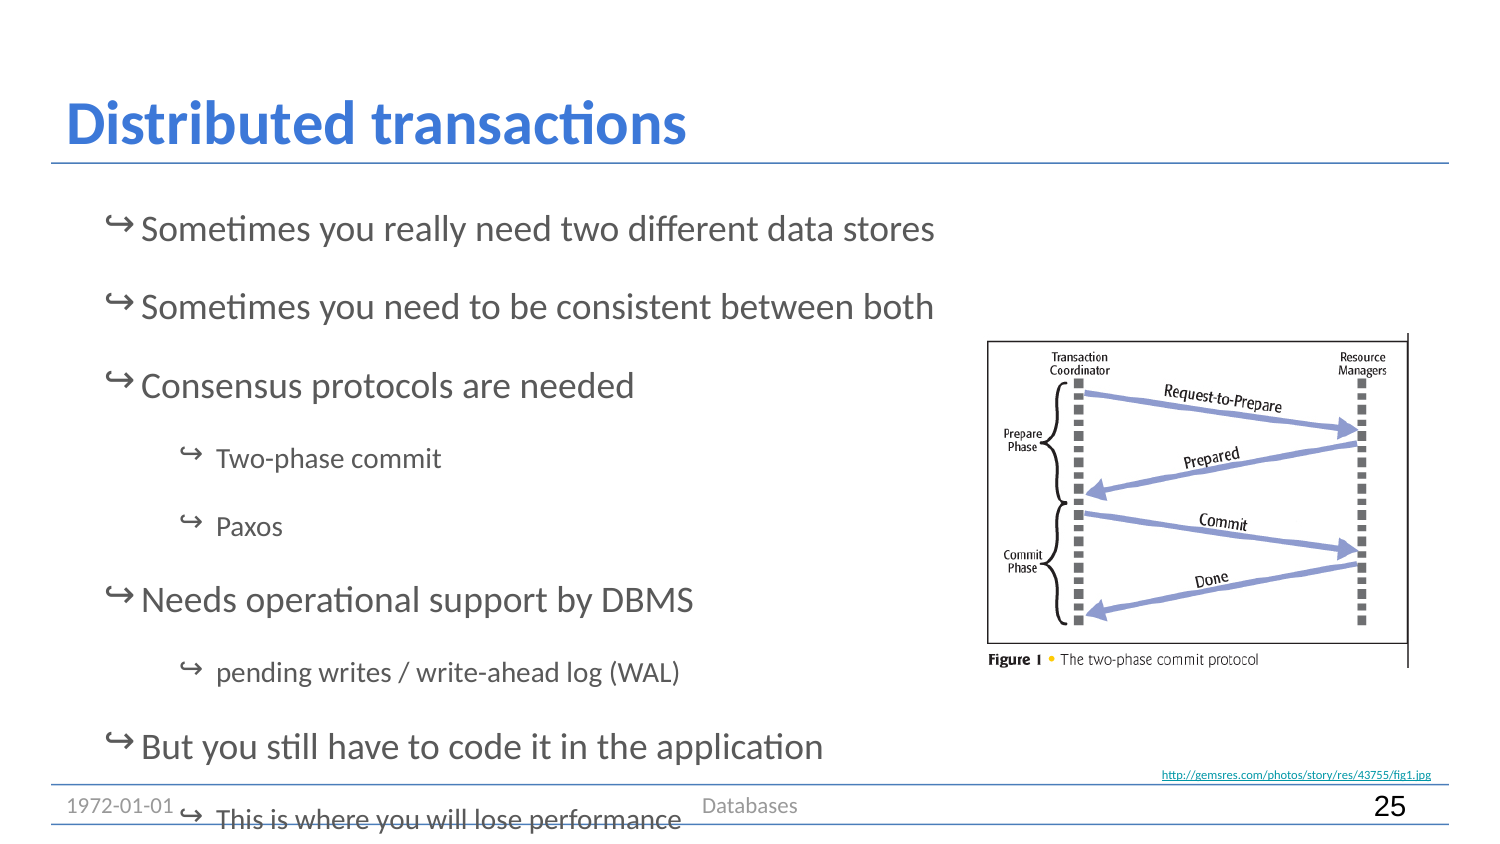

# Distributed transactions
Sometimes you really need two different data stores
Sometimes you need to be consistent between both
Consensus protocols are needed
Two-phase commit
Paxos
Needs operational support by DBMS
pending writes / write-ahead log (WAL)
But you still have to code it in the application
This is where you will lose performance
http://gemsres.com/photos/story/res/43755/fig1.jpg